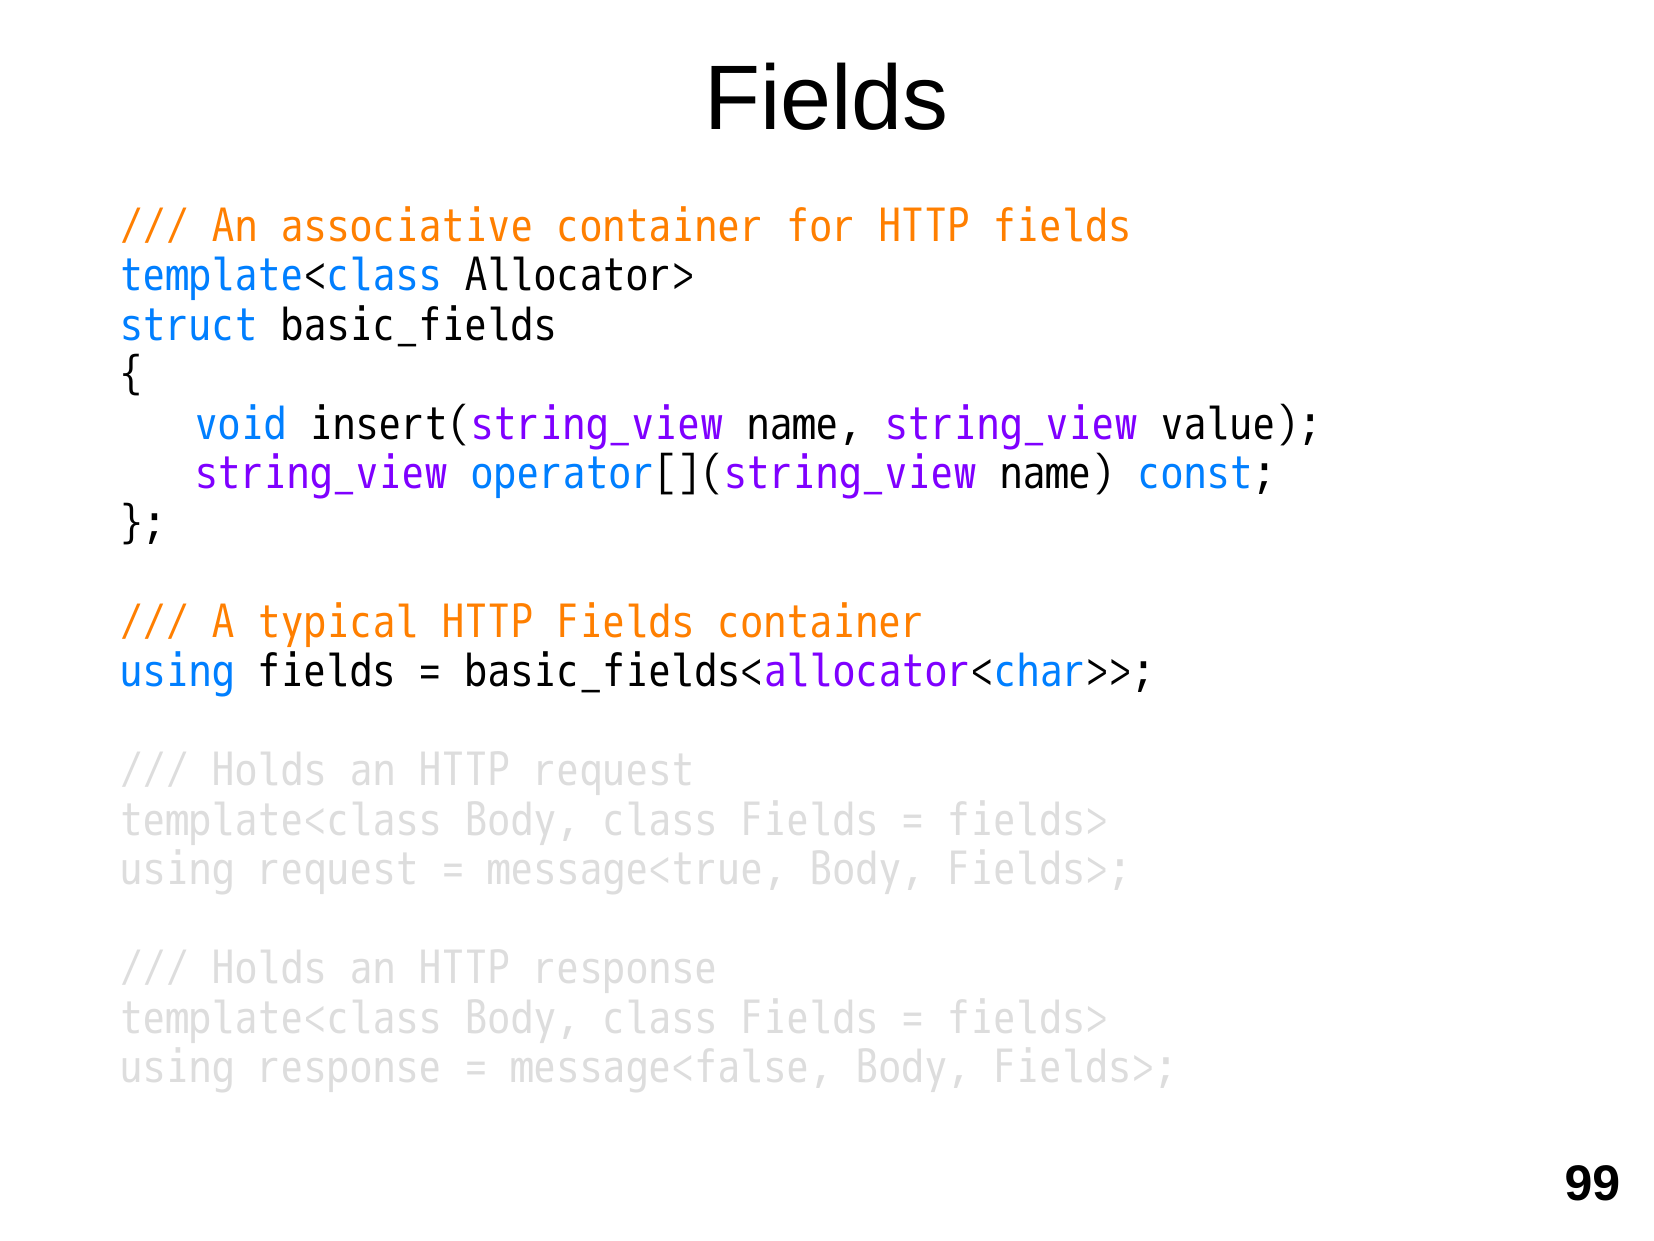

# Fields
/// An associative container for HTTP fields
template<class Allocator>
struct basic_fields
{
	void insert(string_view name, string_view value);
	string_view operator[](string_view name) const;
};
/// A typical HTTP Fields container
using fields = basic_fields<allocator<char>>;
/// Holds an HTTP request
template<class Body, class Fields = fields>
using request = message<true, Body, Fields>;
/// Holds an HTTP response
template<class Body, class Fields = fields>
using response = message<false, Body, Fields>;
99